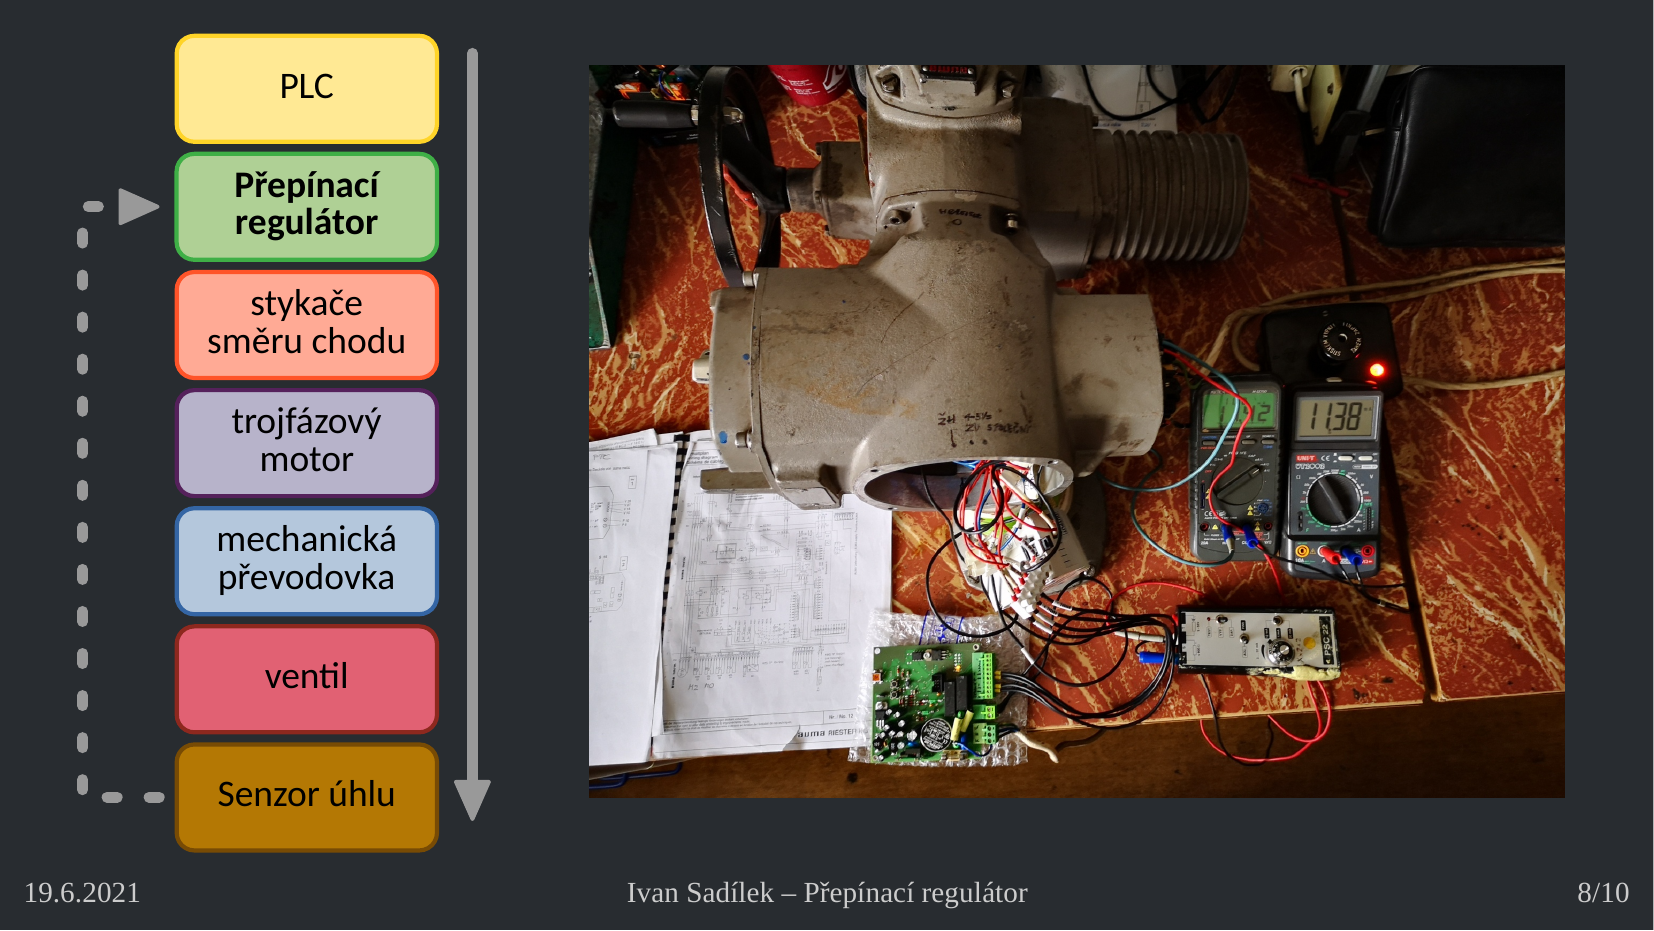

PLC
Přepínací
regulátor
stykače
směru chodu
trojfázový
motor
mechanická
převodovka
ventil
Senzor úhlu
8